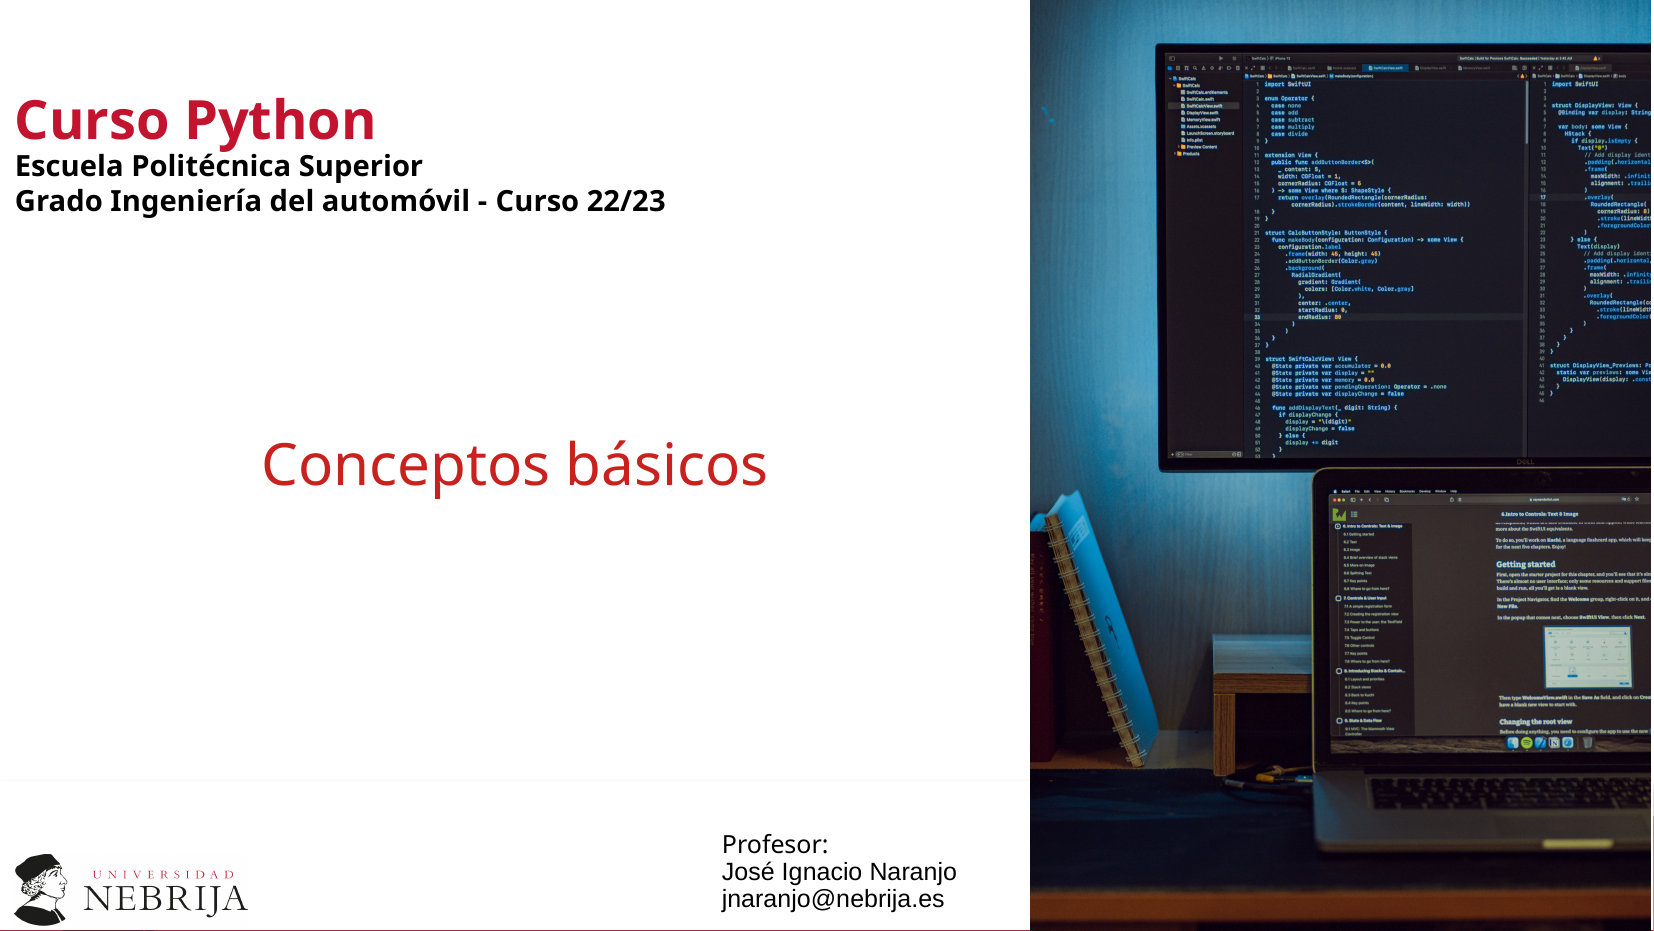

Curso Python
Escuela Politécnica Superior
Grado Ingeniería del automóvil - Curso 22/23
Conceptos básicos
Profesor:
José Ignacio Naranjo
jnaranjo@nebrija.es